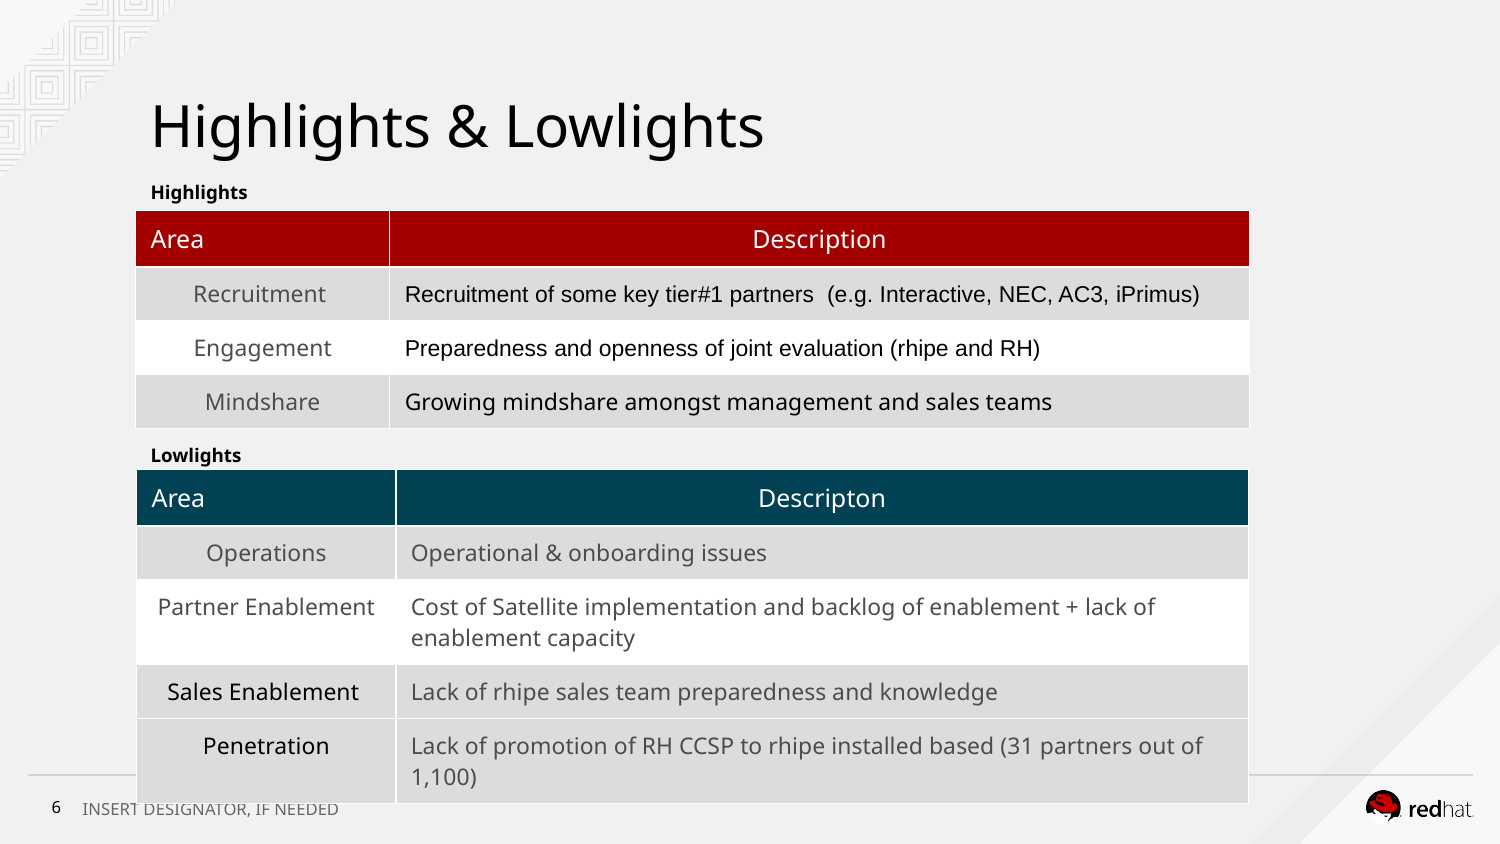

# Highlights & Lowlights
Highlights
| Area | Description |
| --- | --- |
| Recruitment | Recruitment of some key tier#1 partners (e.g. Interactive, NEC, AC3, iPrimus) |
| Engagement | Preparedness and openness of joint evaluation (rhipe and RH) |
| Mindshare | Growing mindshare amongst management and sales teams |
Lowlights
| Area | Descripton |
| --- | --- |
| Operations | Operational & onboarding issues |
| Partner Enablement | Cost of Satellite implementation and backlog of enablement + lack of enablement capacity |
| Sales Enablement | Lack of rhipe sales team preparedness and knowledge |
| Penetration | Lack of promotion of RH CCSP to rhipe installed based (31 partners out of 1,100) |